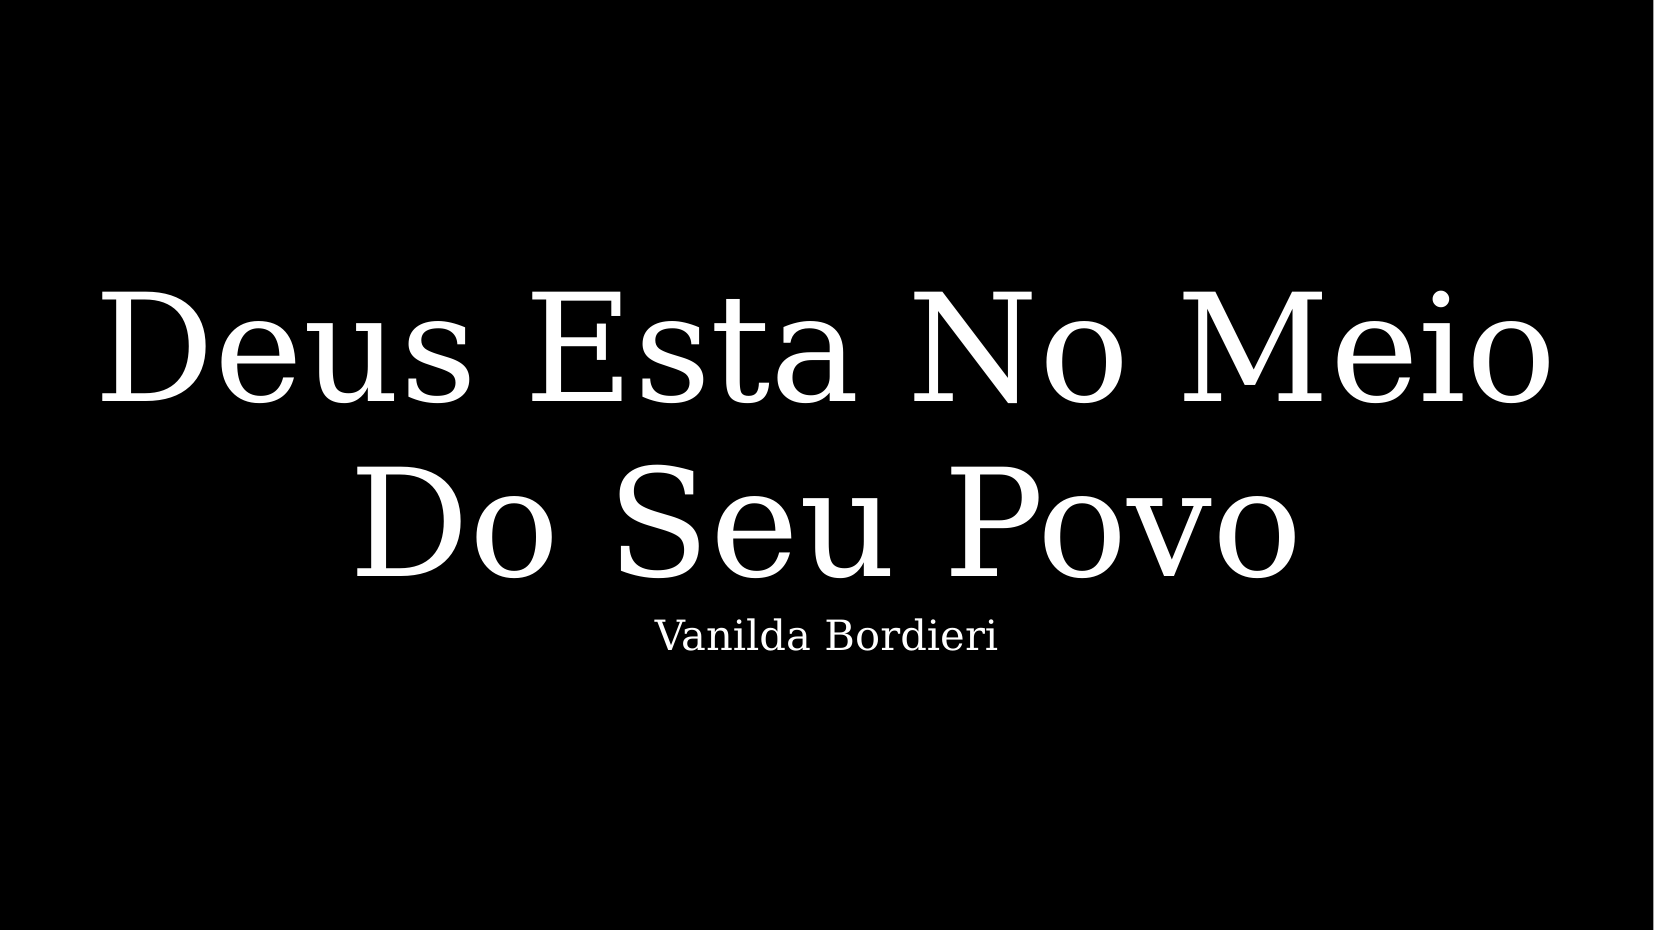

# Deus Esta No Meio Do Seu Povo
Vanilda Bordieri